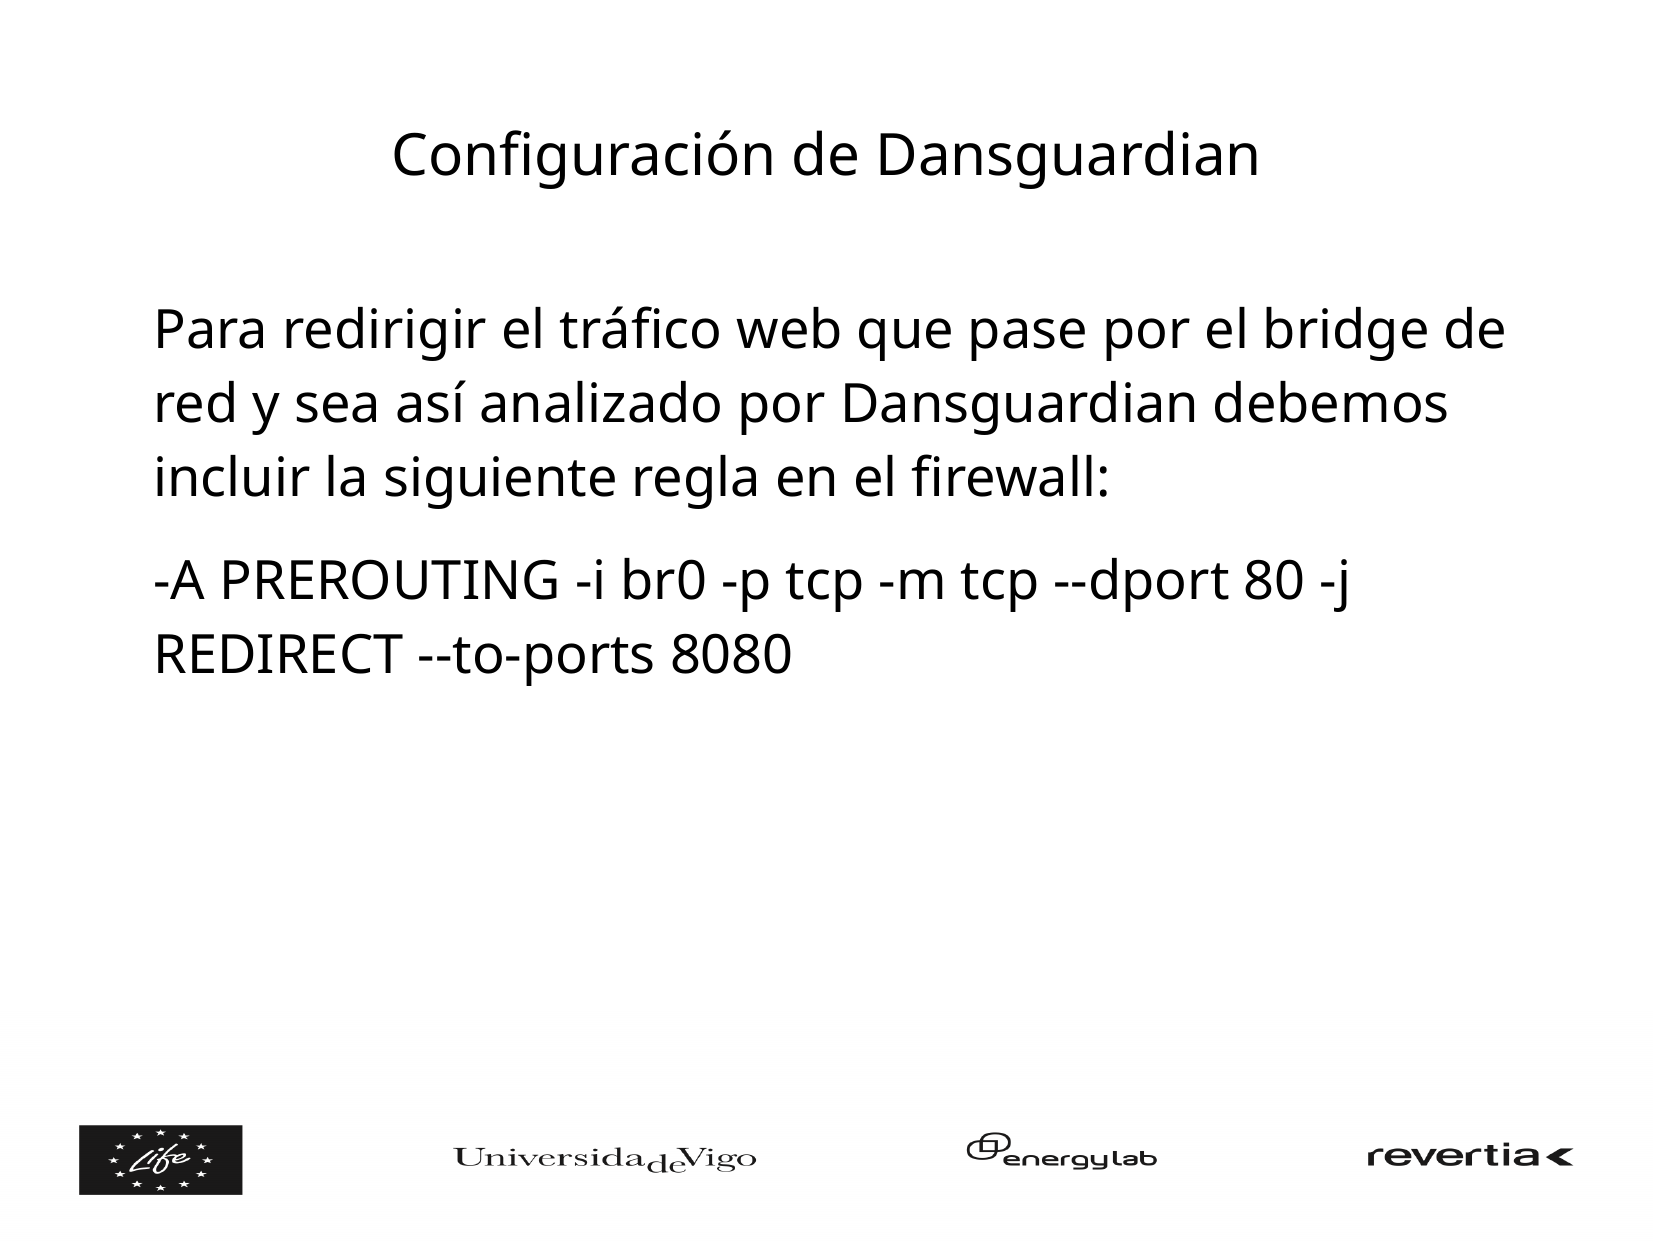

# Configuración de Dansguardian
Para redirigir el tráfico web que pase por el bridge de red y sea así analizado por Dansguardian debemos incluir la siguiente regla en el firewall:
-A PREROUTING -i br0 -p tcp -m tcp --dport 80 -j REDIRECT --to-ports 8080